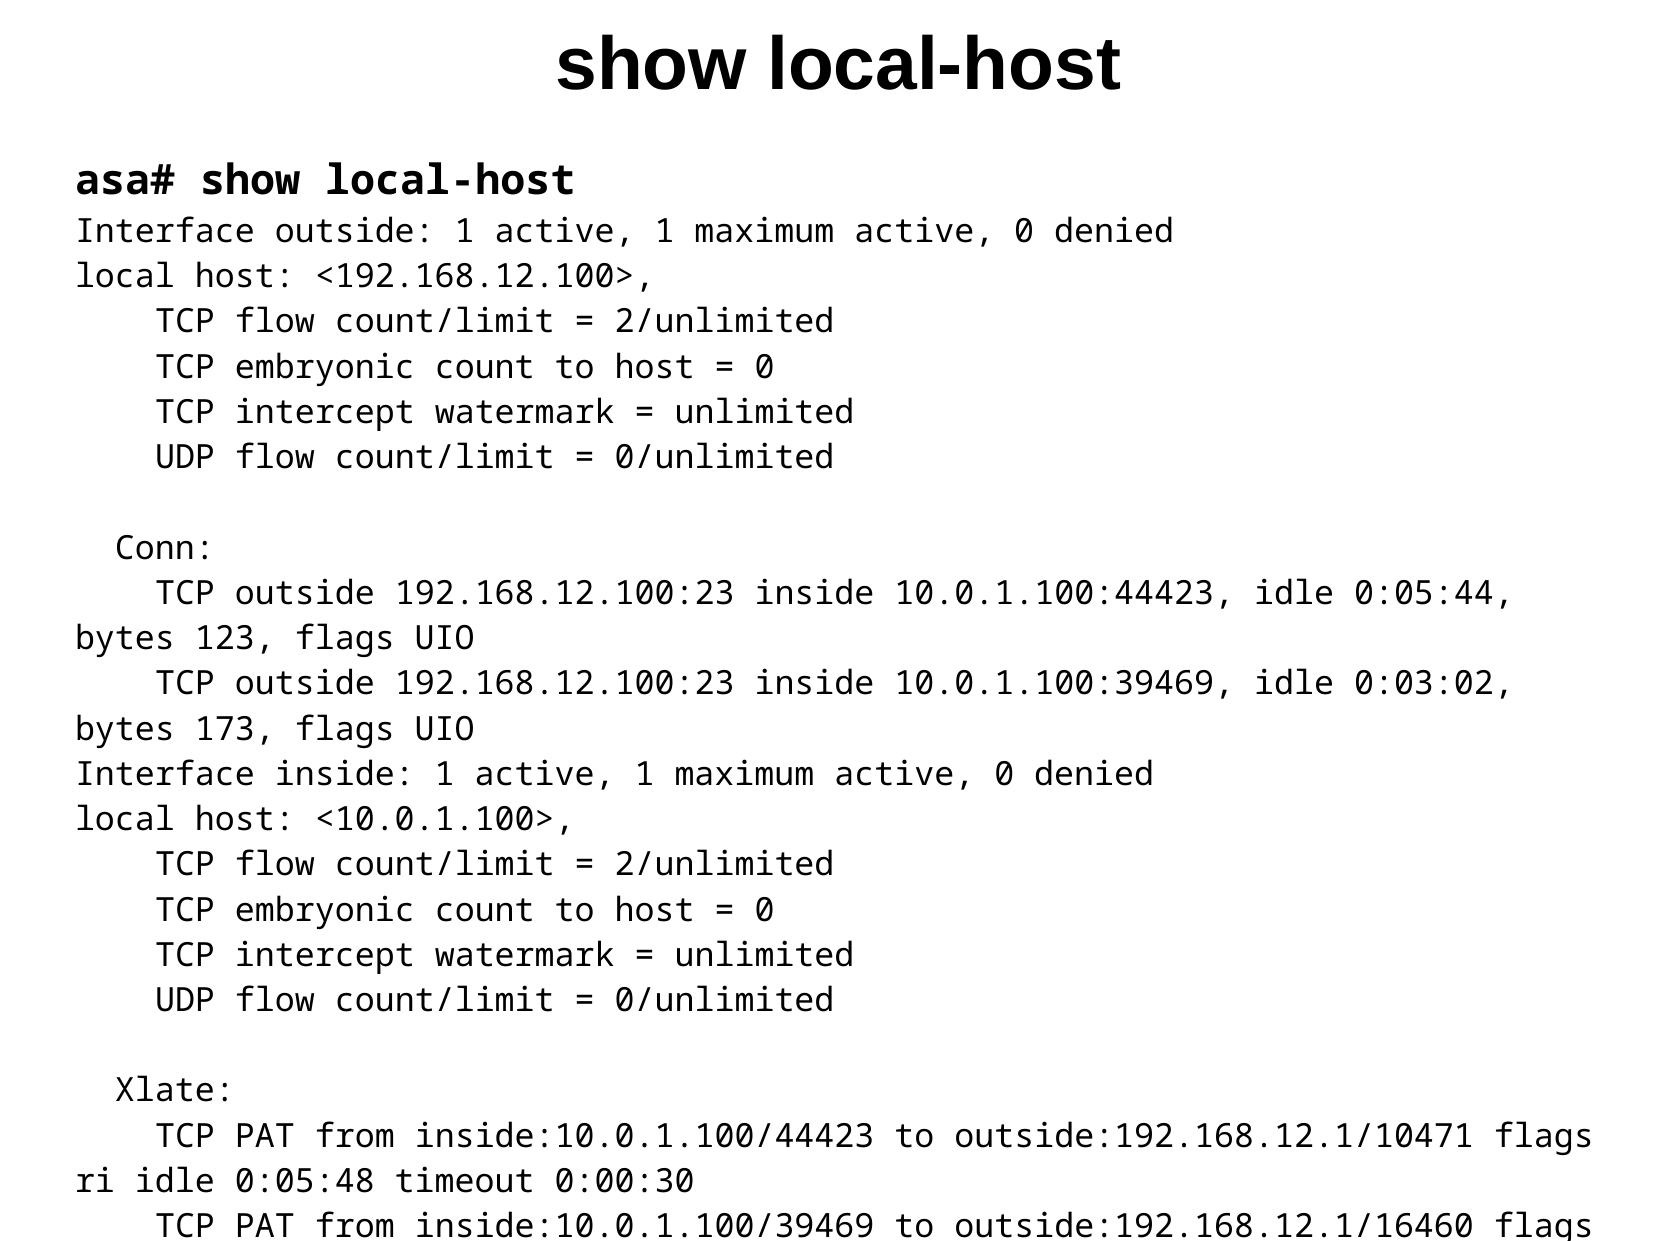

show local-host
# asa# show local-host
Interface outside: 1 active, 1 maximum active, 0 denied
local host: <192.168.12.100>,
 TCP flow count/limit = 2/unlimited
 TCP embryonic count to host = 0
 TCP intercept watermark = unlimited
 UDP flow count/limit = 0/unlimited
 Conn:
 TCP outside 192.168.12.100:23 inside 10.0.1.100:44423, idle 0:05:44, bytes 123, flags UIO
 TCP outside 192.168.12.100:23 inside 10.0.1.100:39469, idle 0:03:02, bytes 173, flags UIO
Interface inside: 1 active, 1 maximum active, 0 denied
local host: <10.0.1.100>,
 TCP flow count/limit = 2/unlimited
 TCP embryonic count to host = 0
 TCP intercept watermark = unlimited
 UDP flow count/limit = 0/unlimited
 Xlate:
 TCP PAT from inside:10.0.1.100/44423 to outside:192.168.12.1/10471 flags ri idle 0:05:48 timeout 0:00:30
 TCP PAT from inside:10.0.1.100/39469 to outside:192.168.12.1/16460 flags ri idle 0:05:57 timeout 0:00:30
 Conn:
 TCP outside 192.168.12.100:23 inside 10.0.1.100:44423, idle 0:05:44, bytes 123, flags UIO
 TCP outside 192.168.12.100:23 inside 10.0.1.100:39469, idle 0:03:02, bytes 173, flags UIO